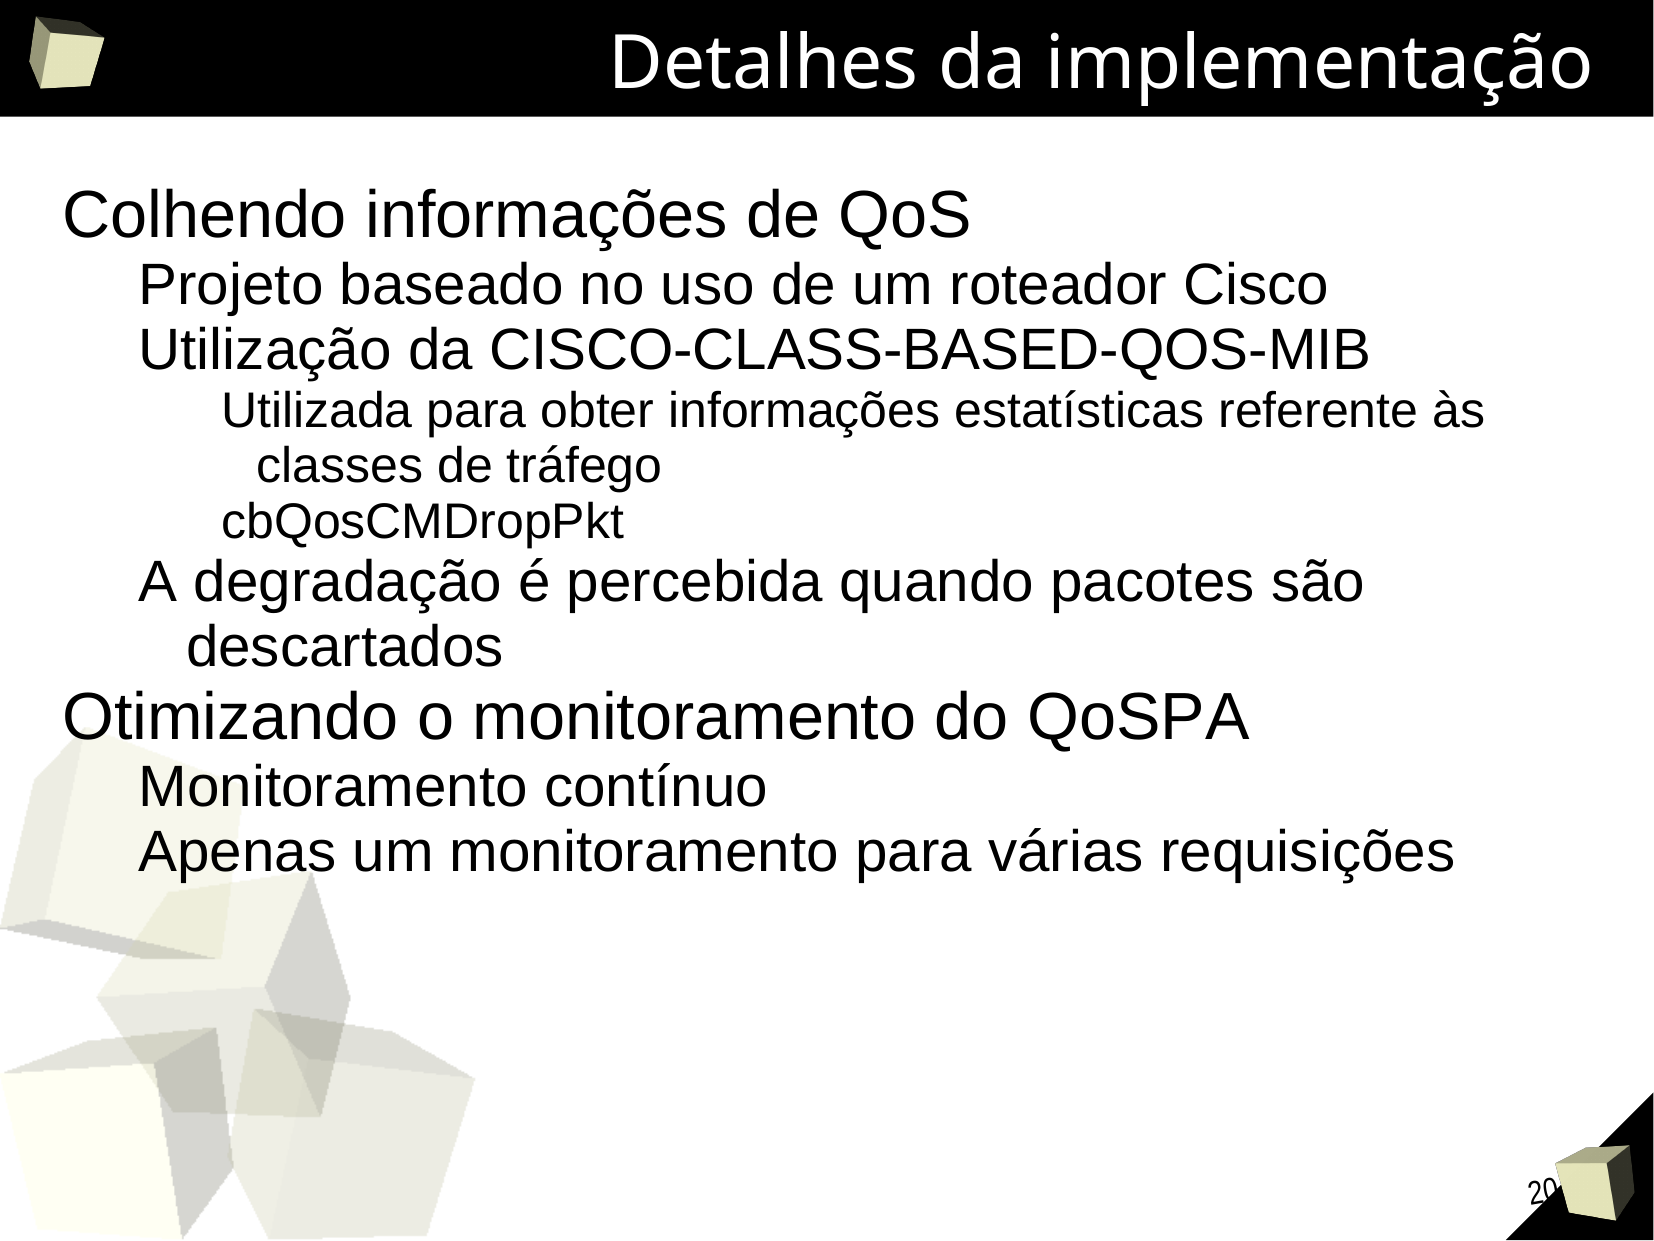

# Detalhes da implementação
Colhendo informações de QoS
Projeto baseado no uso de um roteador Cisco
Utilização da CISCO-CLASS-BASED-QOS-MIB
Utilizada para obter informações estatísticas referente às classes de tráfego
cbQosCMDropPkt
A degradação é percebida quando pacotes são descartados
Otimizando o monitoramento do QoSPA
Monitoramento contínuo
Apenas um monitoramento para várias requisições